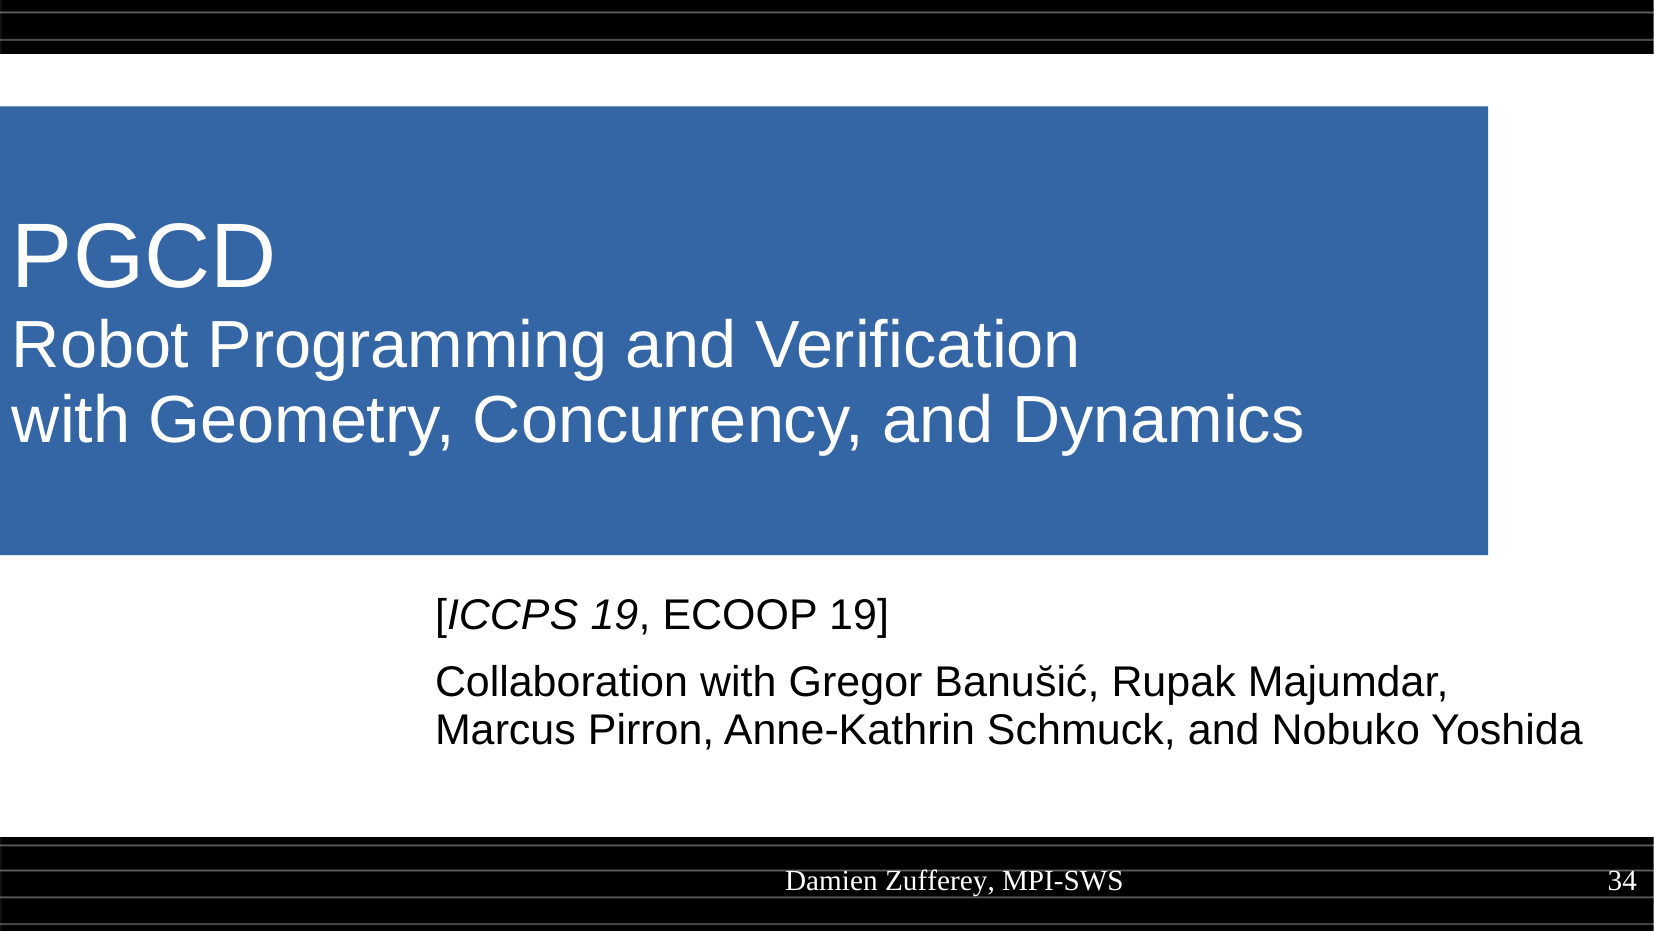

# PGCD Robot Programming and Verification with Geometry, Concurrency, and Dynamics
[ICCPS 19, ECOOP 19]
Collaboration with Gregor Banus̆ić, Rupak Majumdar, Marcus Pirron, Anne-Kathrin Schmuck, and Nobuko Yoshida
Damien Zufferey, MPI-SWS
34